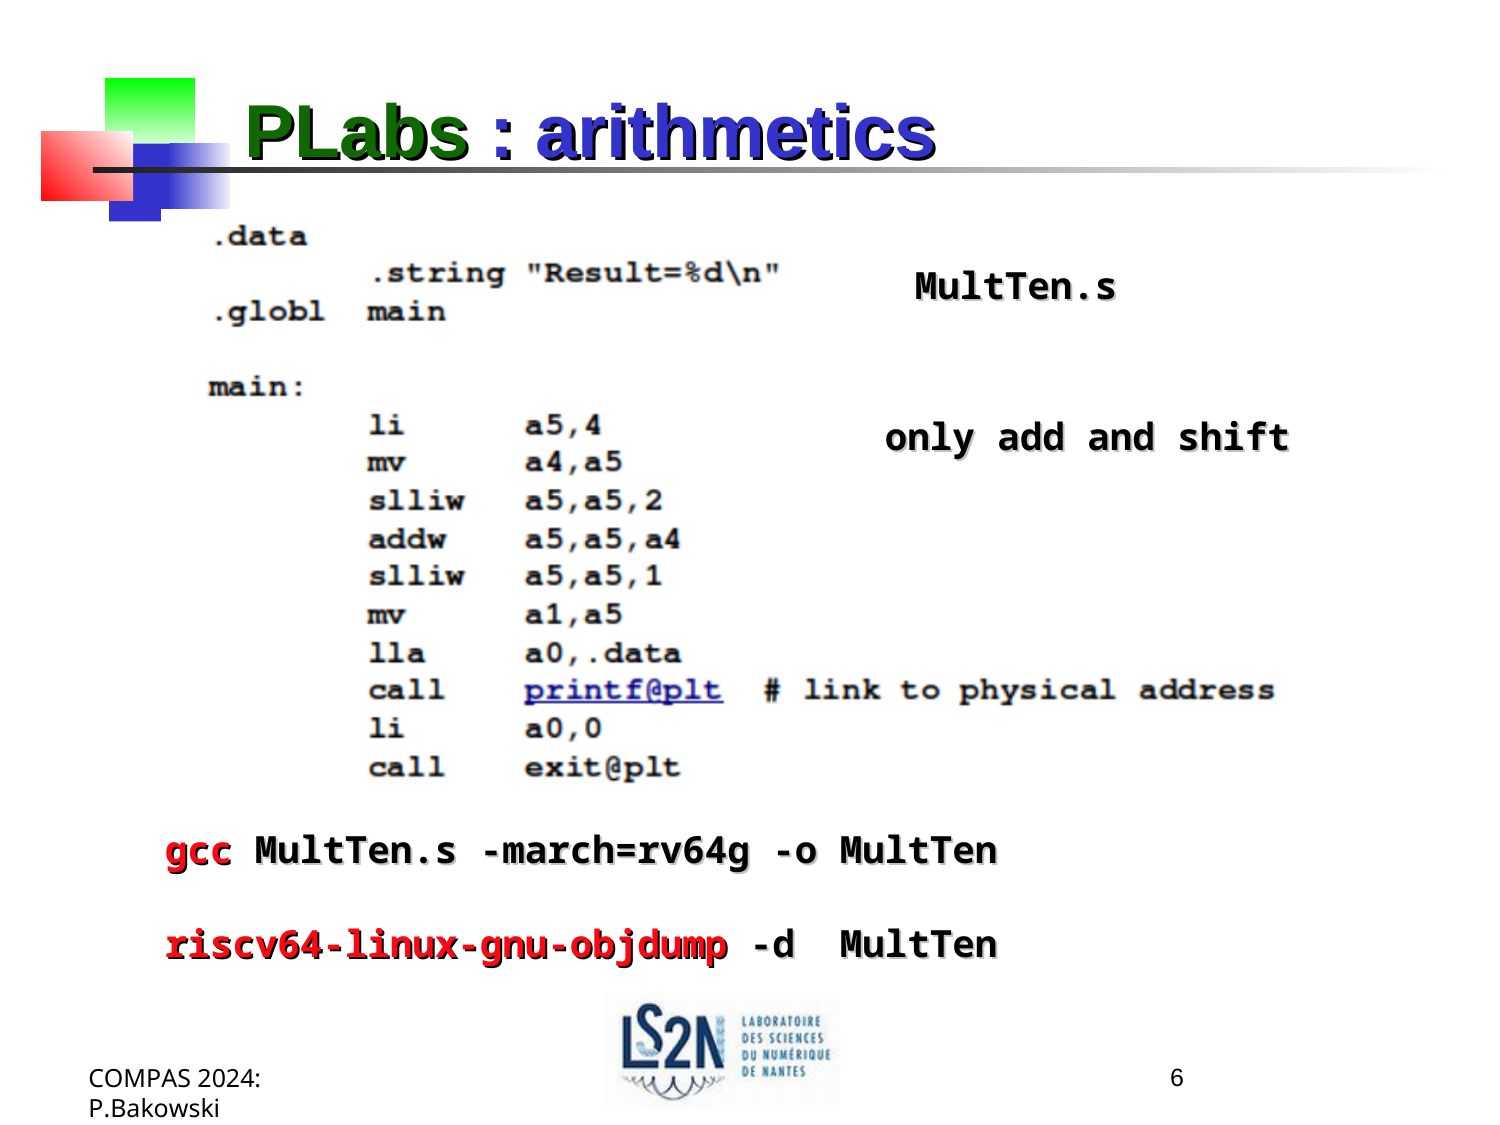

# PLabs : arithmetics
MultTen.s
only add and shift
gcc MultTen.s -march=rv64g -o MultTen
riscv64-linux-gnu-objdump -d MultTen
6